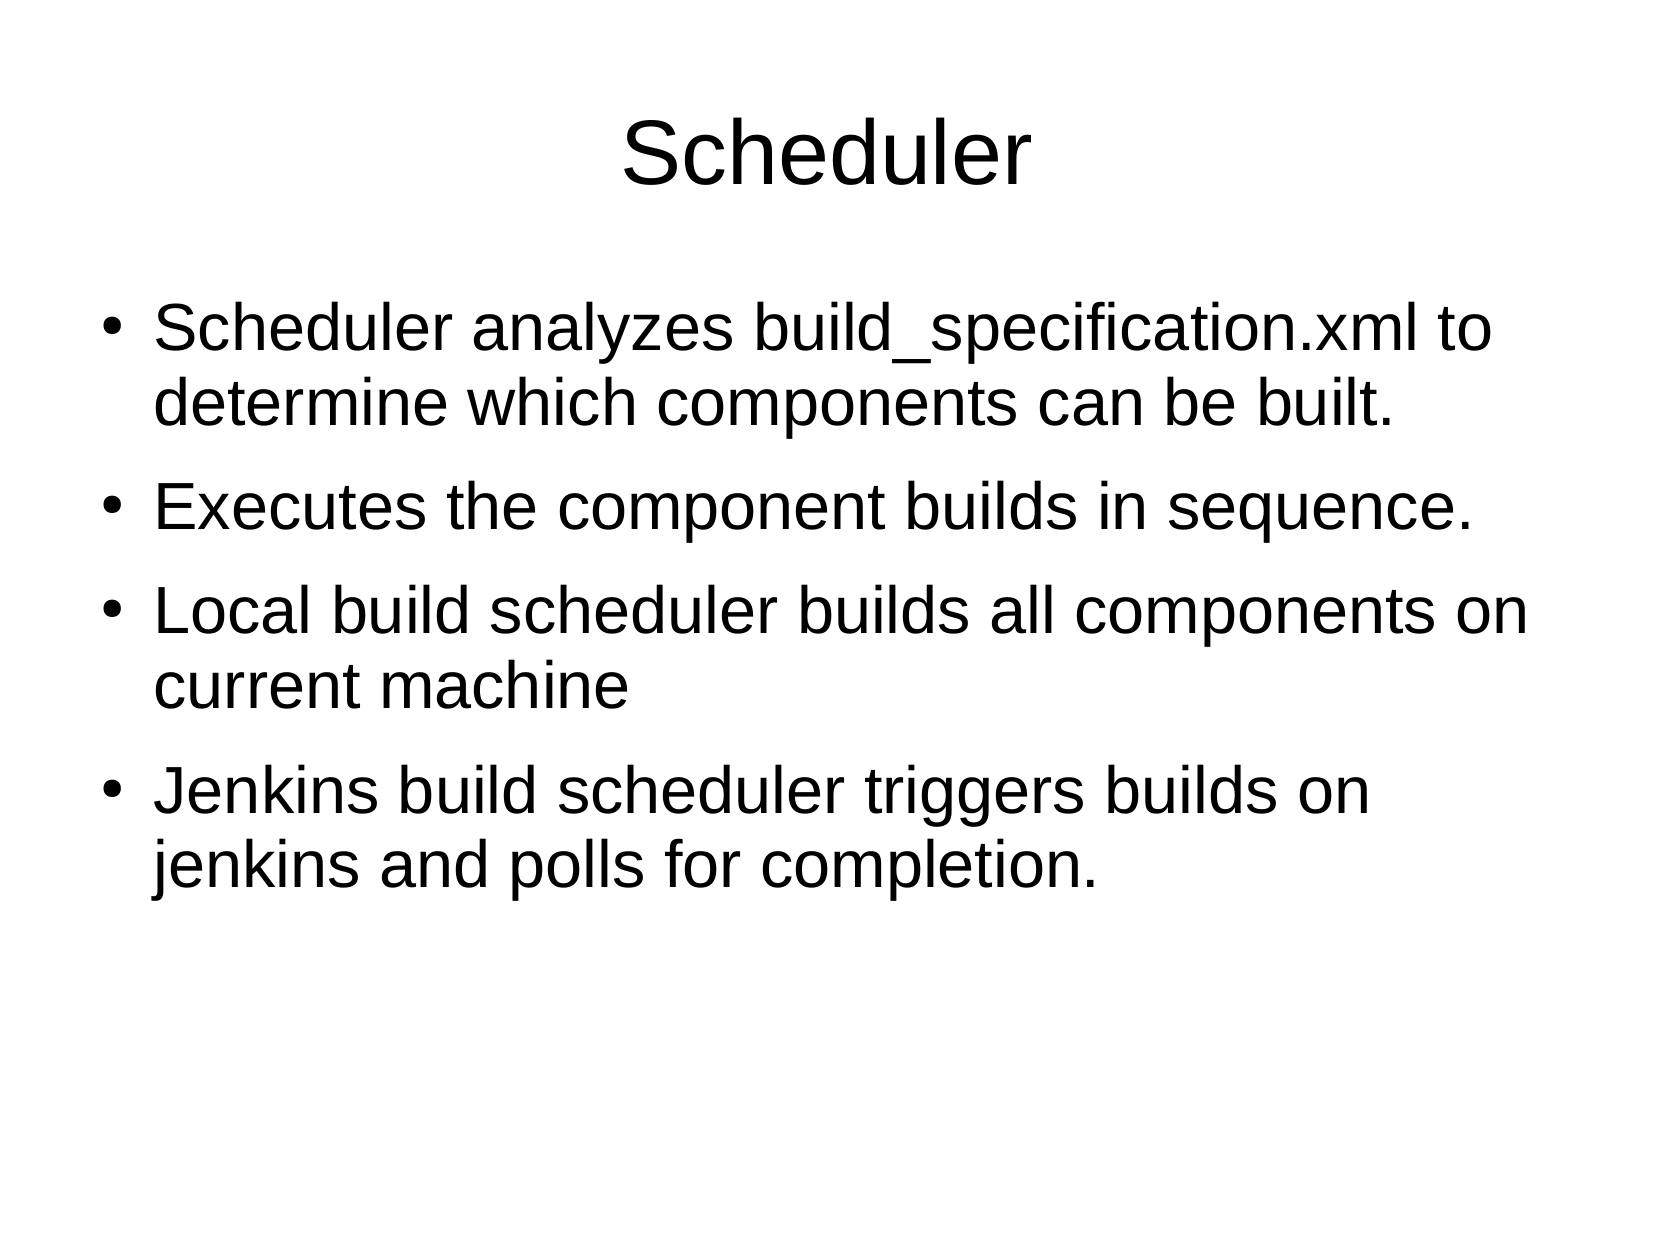

# Scheduler
Scheduler analyzes build_specification.xml to determine which components can be built.
Executes the component builds in sequence.
Local build scheduler builds all components on current machine
Jenkins build scheduler triggers builds on jenkins and polls for completion.